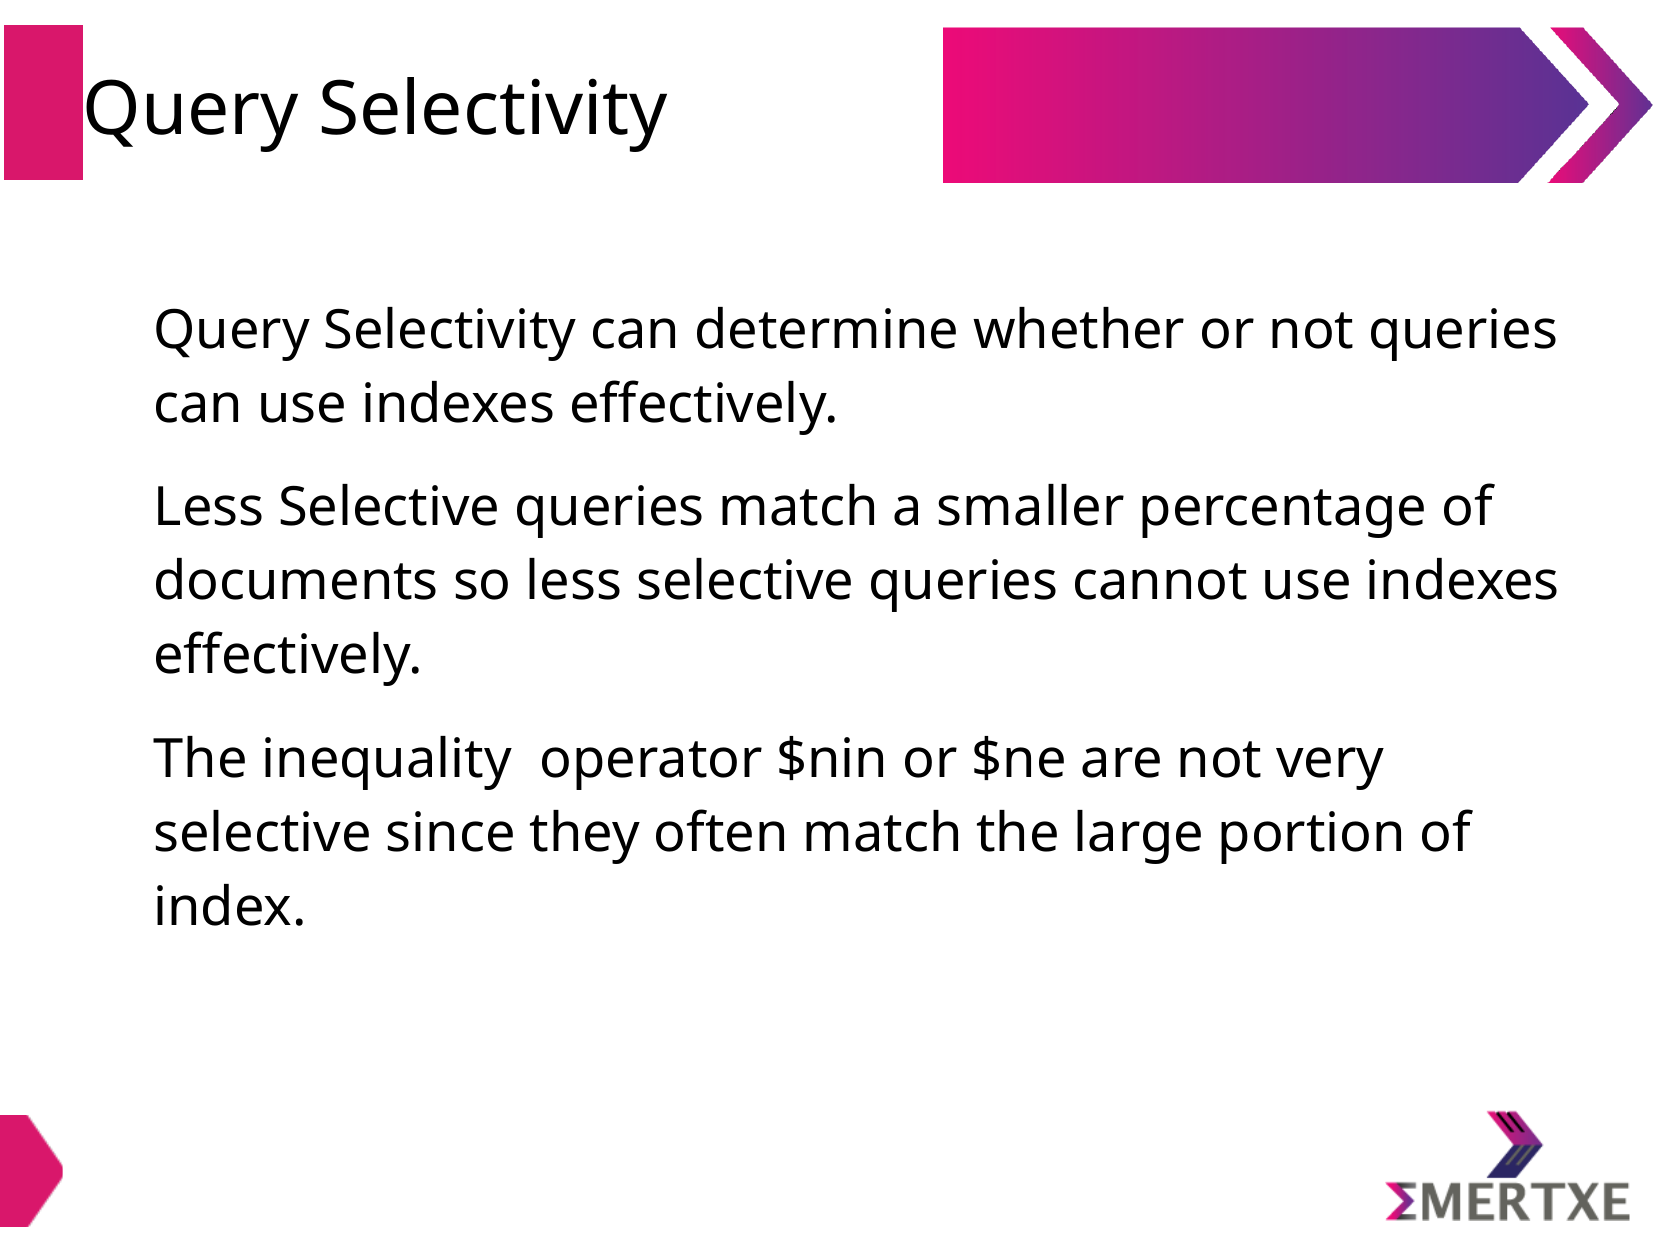

# Query Selectivity
Query Selectivity can determine whether or not queries can use indexes effectively.
Less Selective queries match a smaller percentage of documents so less selective queries cannot use indexes effectively.
The inequality operator $nin or $ne are not very selective since they often match the large portion of index.